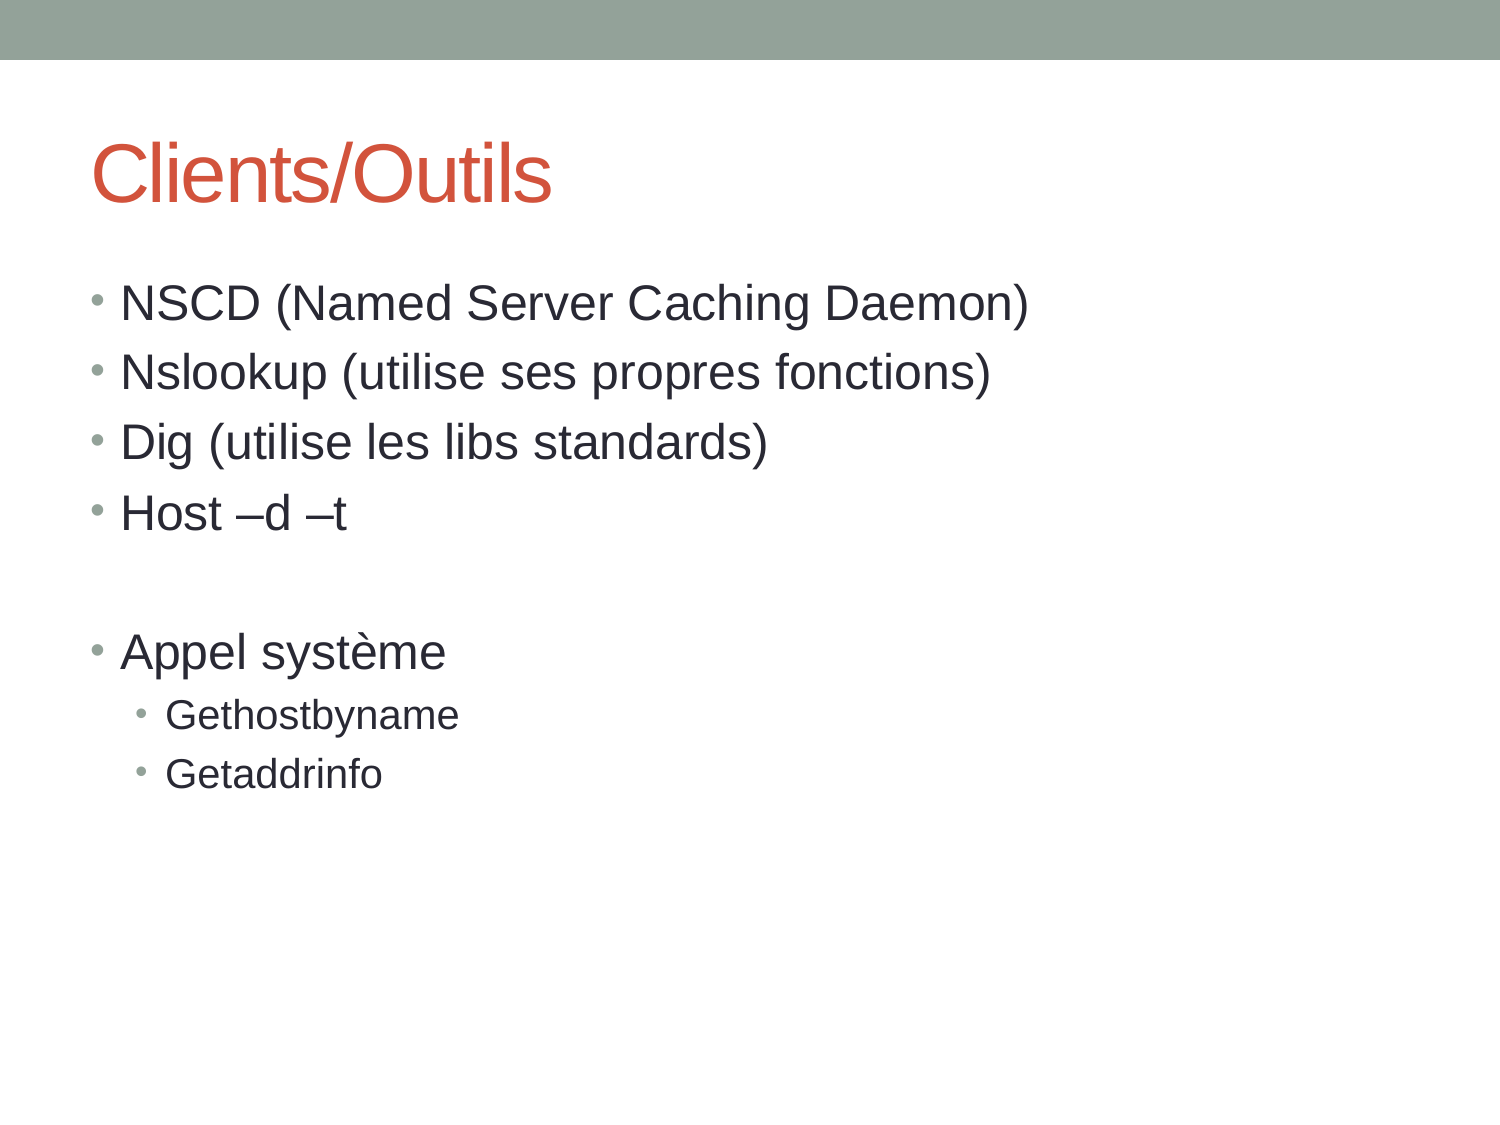

# Clients/Outils
NSCD (Named Server Caching Daemon)
Nslookup (utilise ses propres fonctions)
Dig (utilise les libs standards)
Host –d –t
Appel système
Gethostbyname
Getaddrinfo